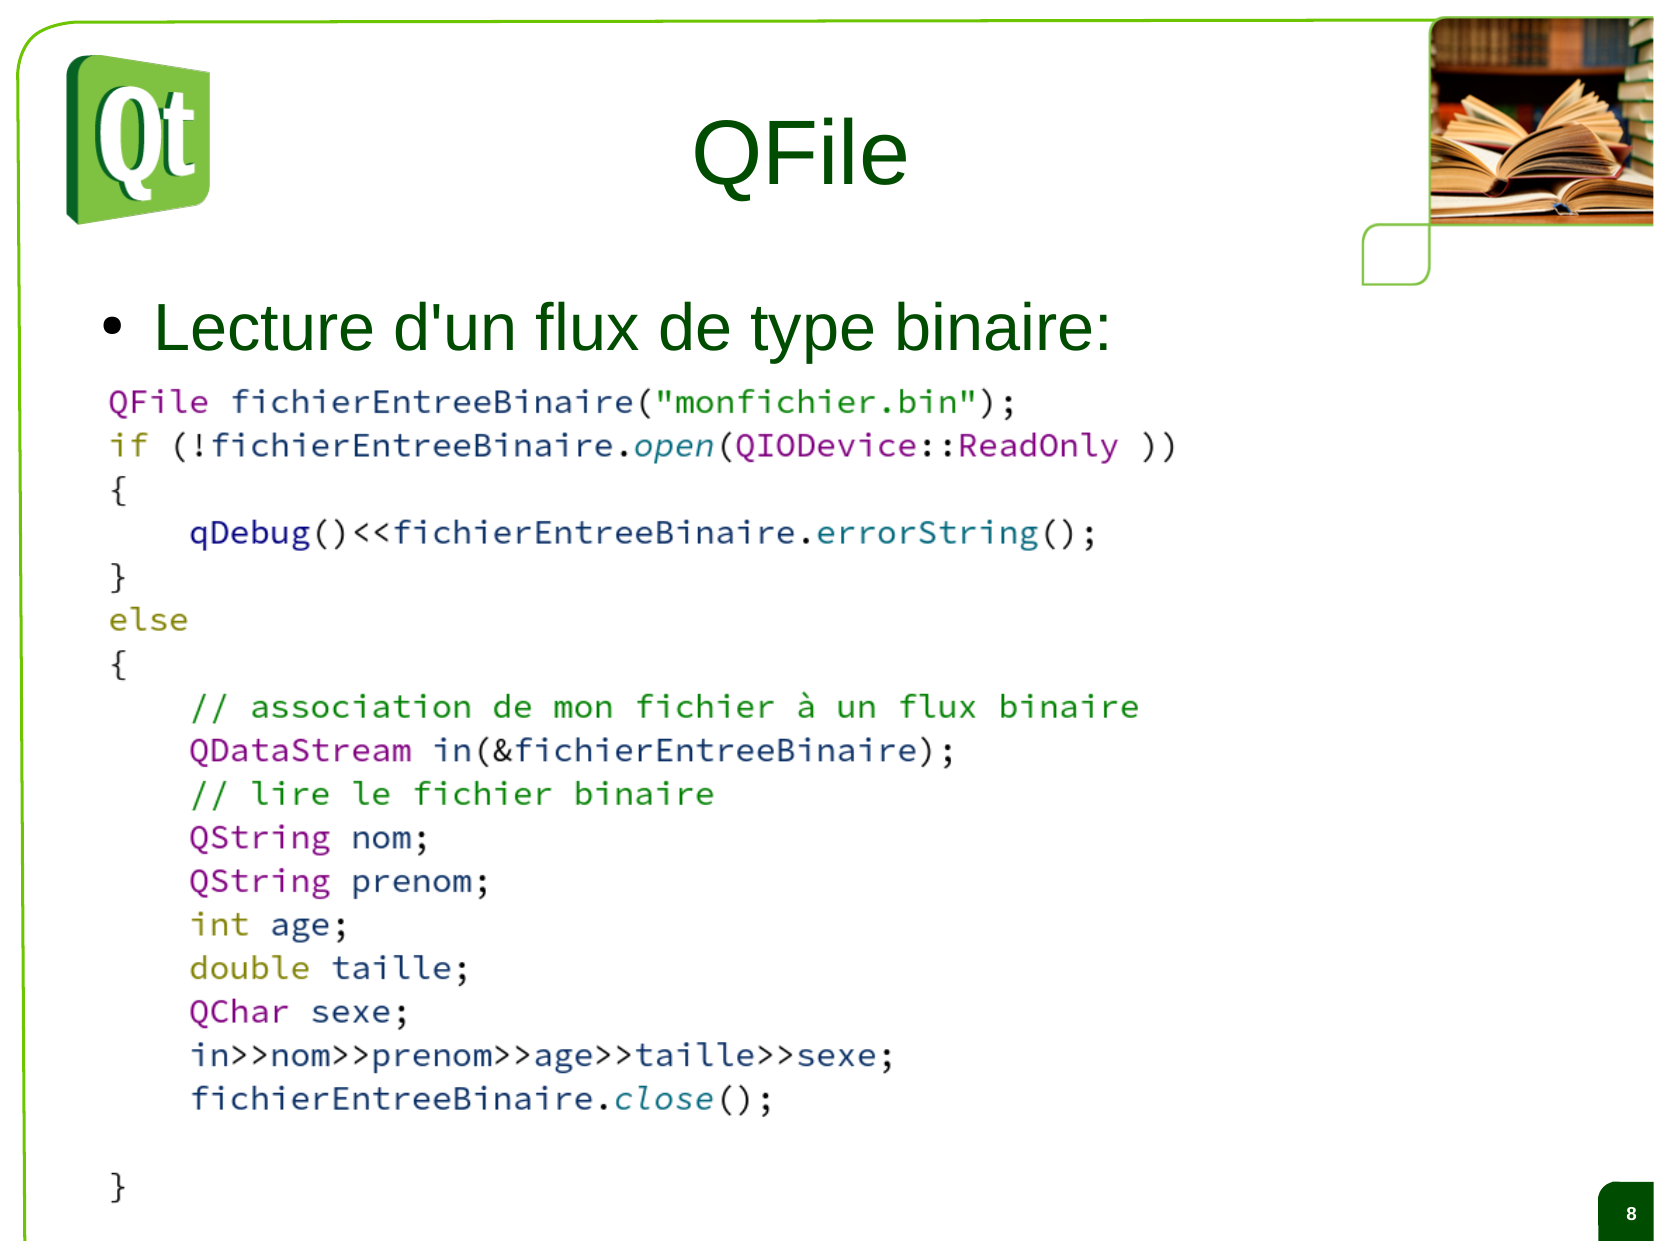

# QFile
Lecture d'un flux de type binaire: